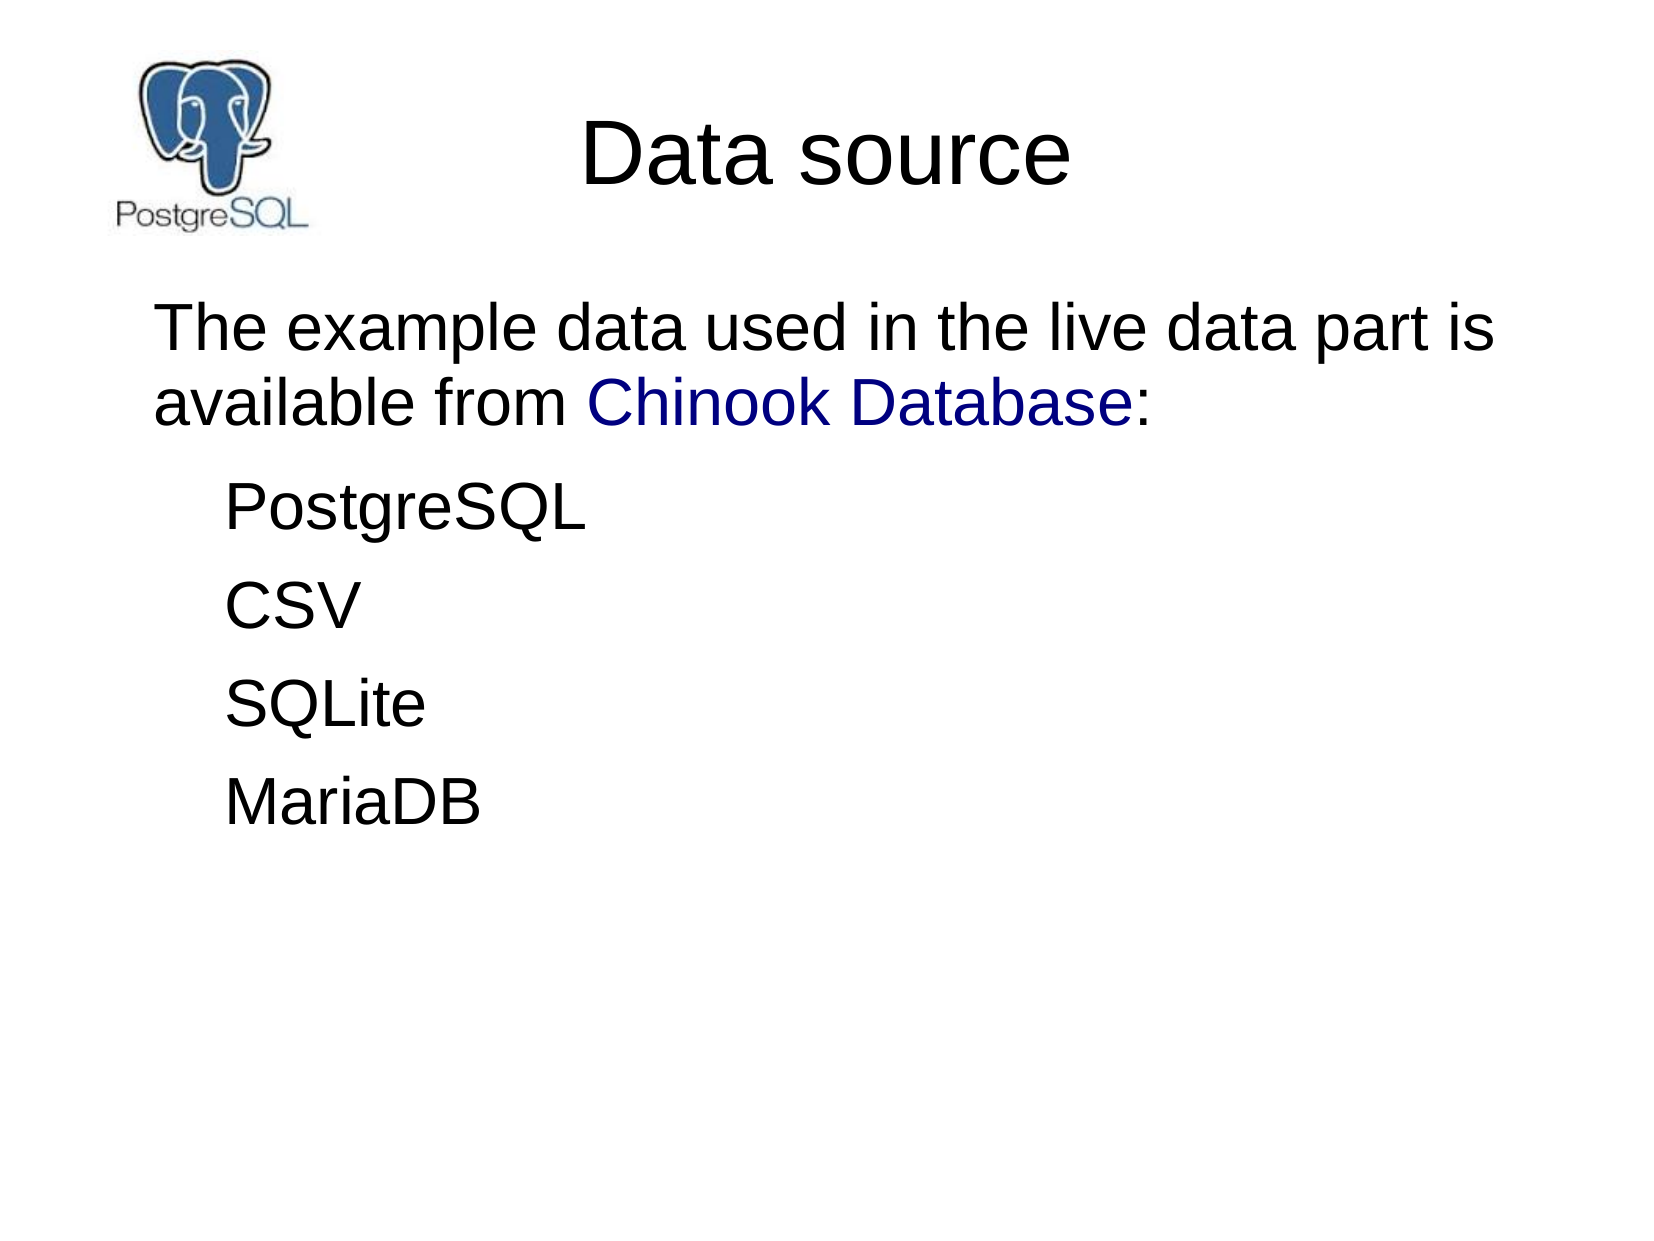

# Data source
The example data used in the live data part is available from Chinook Database:
PostgreSQL
CSV
SQLite
MariaDB